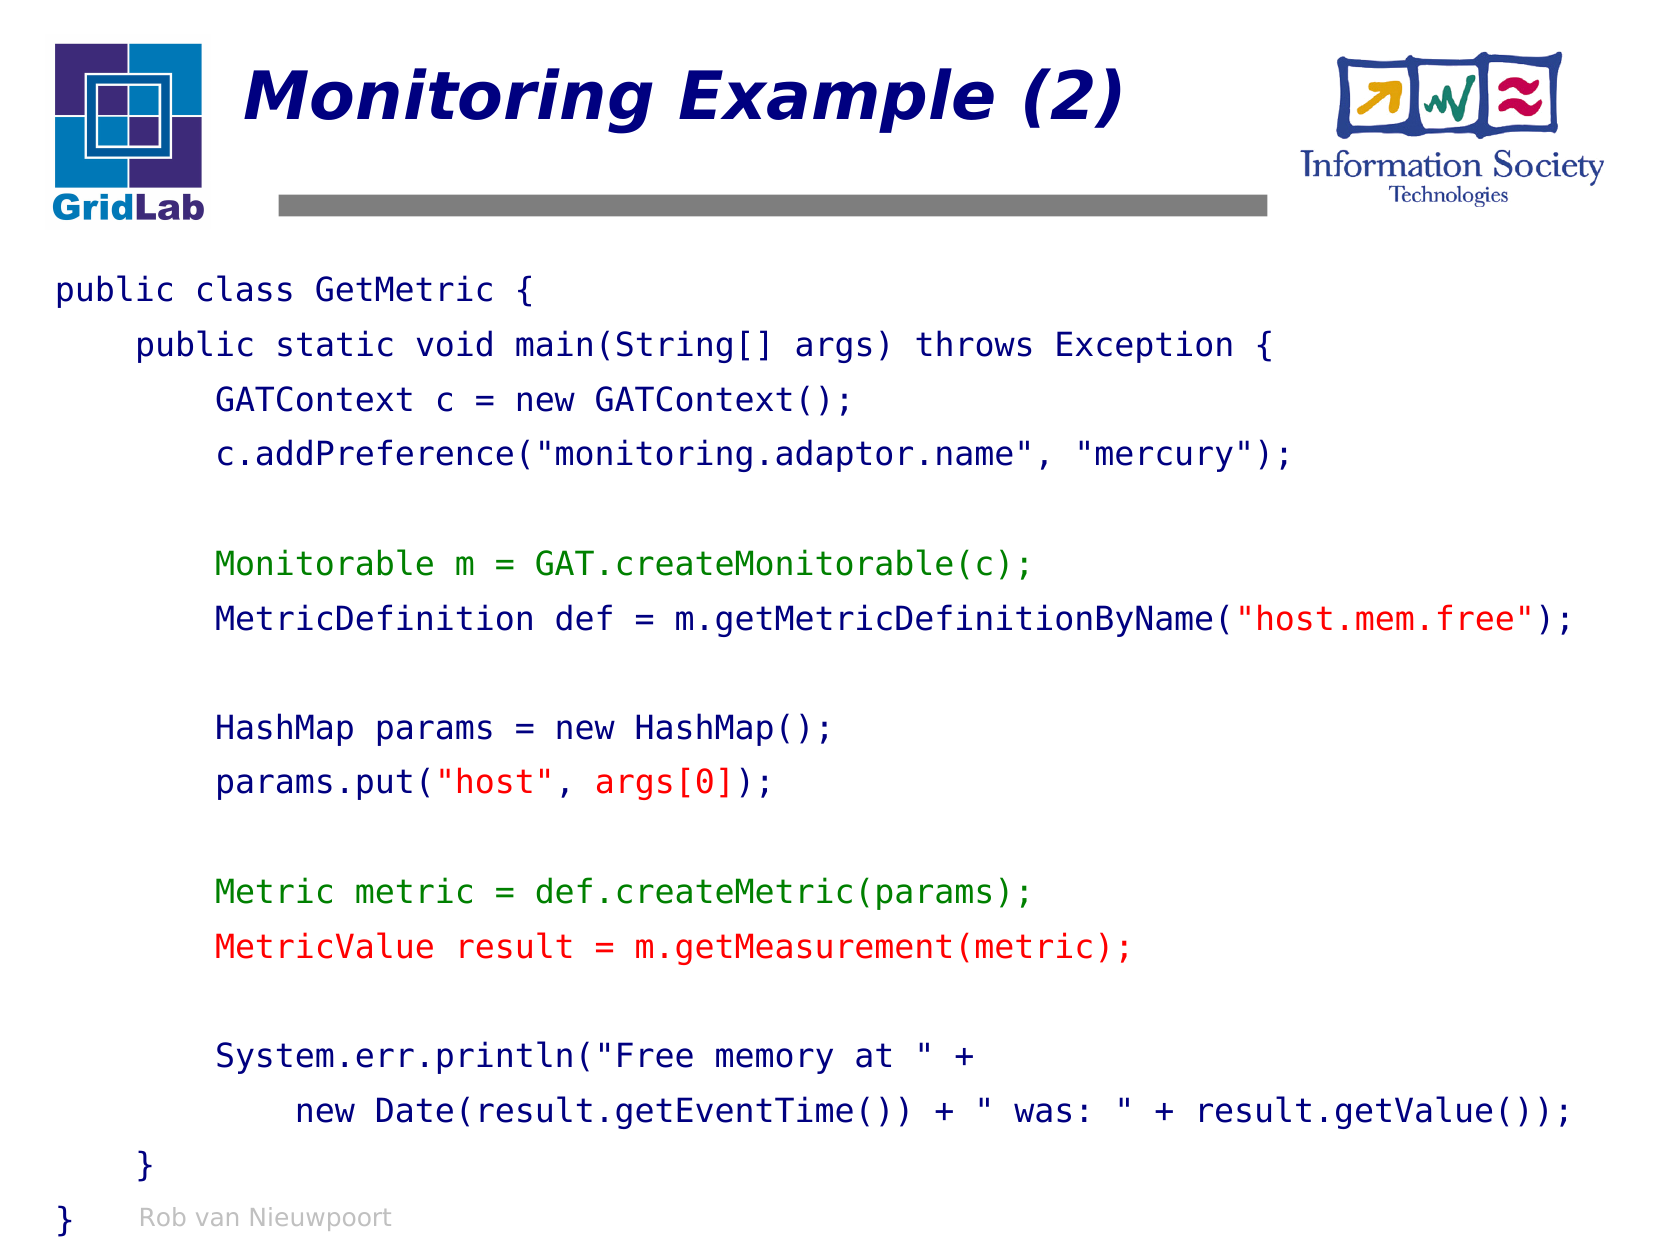

# Monitoring Example (2)
public class GetMetric {
 public static void main(String[] args) throws Exception {
 GATContext c = new GATContext();
 c.addPreference("monitoring.adaptor.name", "mercury");
 Monitorable m = GAT.createMonitorable(c);
 MetricDefinition def = m.getMetricDefinitionByName("host.mem.free");
 HashMap params = new HashMap();
 params.put("host", args[0]);
 Metric metric = def.createMetric(params);
 MetricValue result = m.getMeasurement(metric);
 System.err.println("Free memory at " +
 new Date(result.getEventTime()) + " was: " + result.getValue());
 }
}